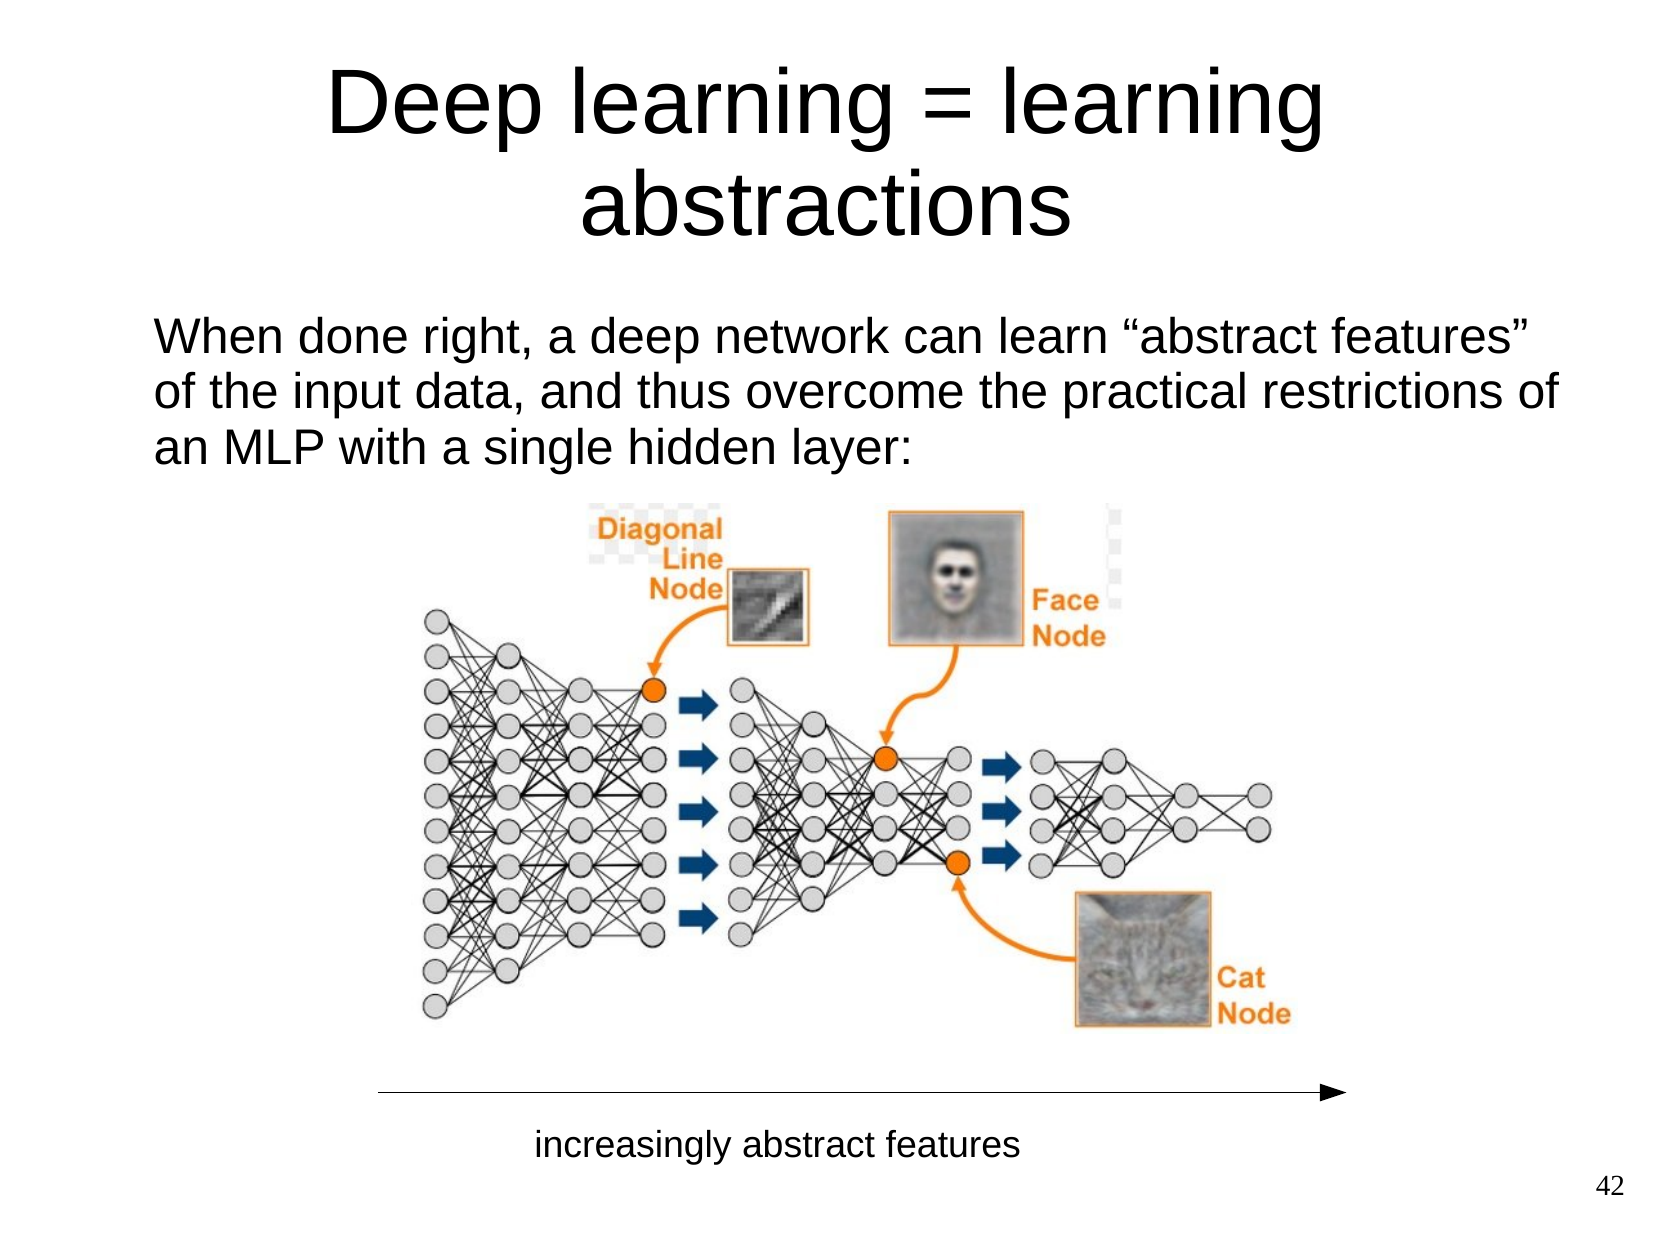

# Deep learning = learning abstractions
When done right, a deep network can learn “abstract features” of the input data, and thus overcome the practical restrictions of an MLP with a single hidden layer:
increasingly abstract features
42